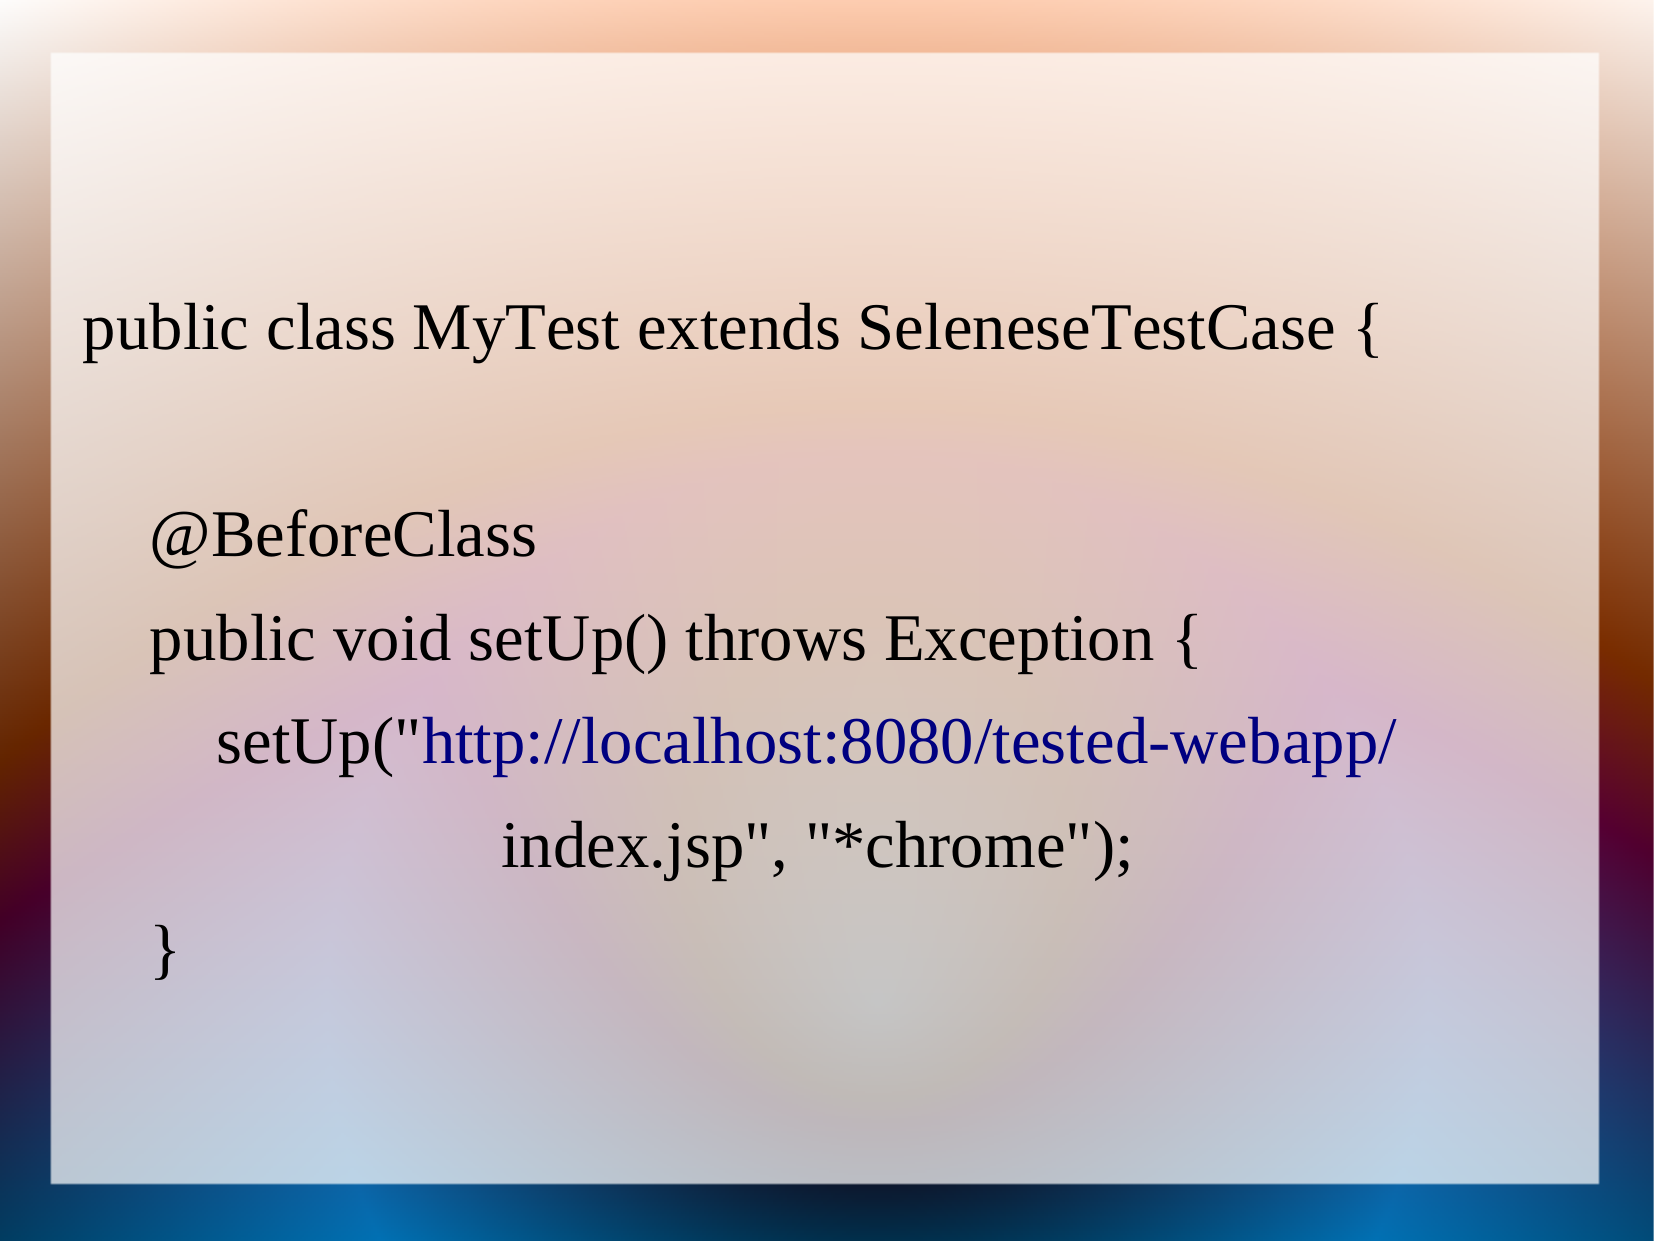

# public class MyTest extends SeleneseTestCase {
 @BeforeClass
 public void setUp() throws Exception {
 setUp("http://localhost:8080/tested-webapp/
 index.jsp", "*chrome");
 }